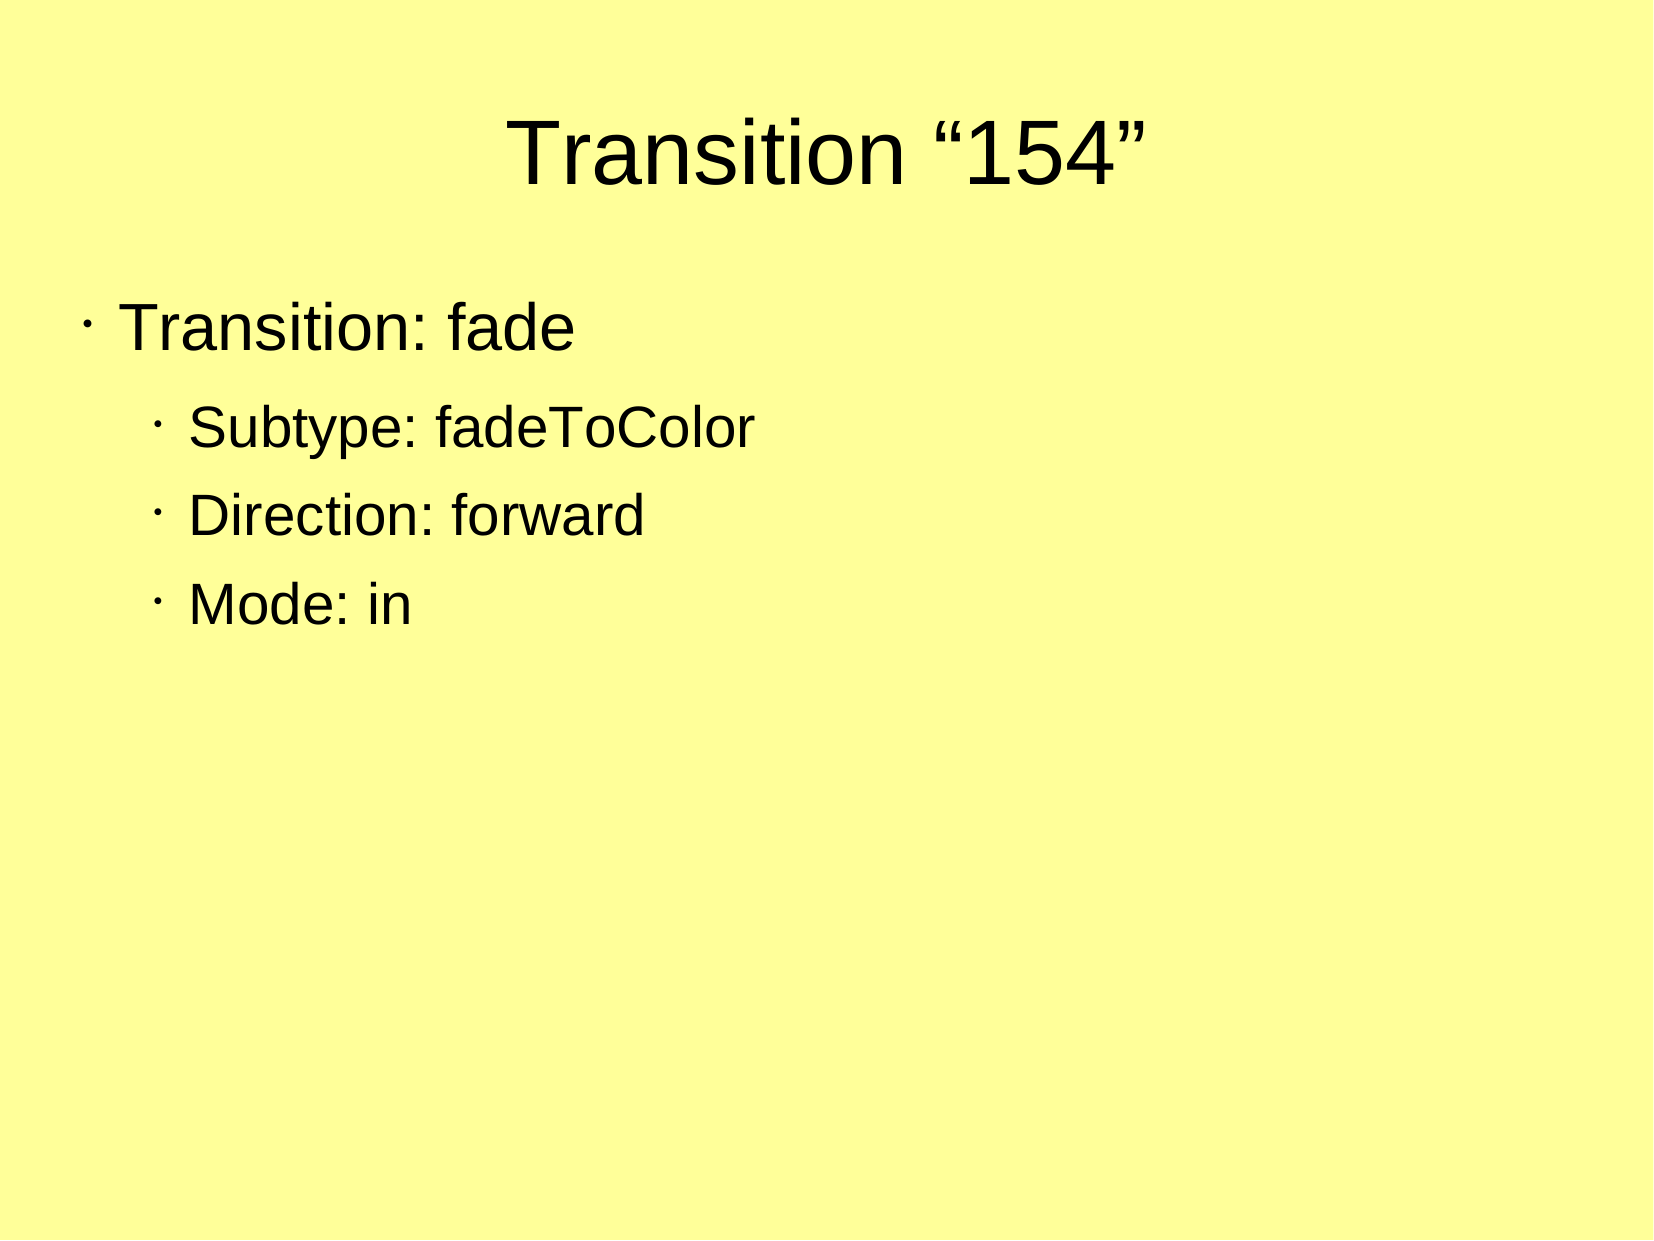

# Transition “154”
Transition: fade
Subtype: fadeToColor
Direction: forward
Mode: in